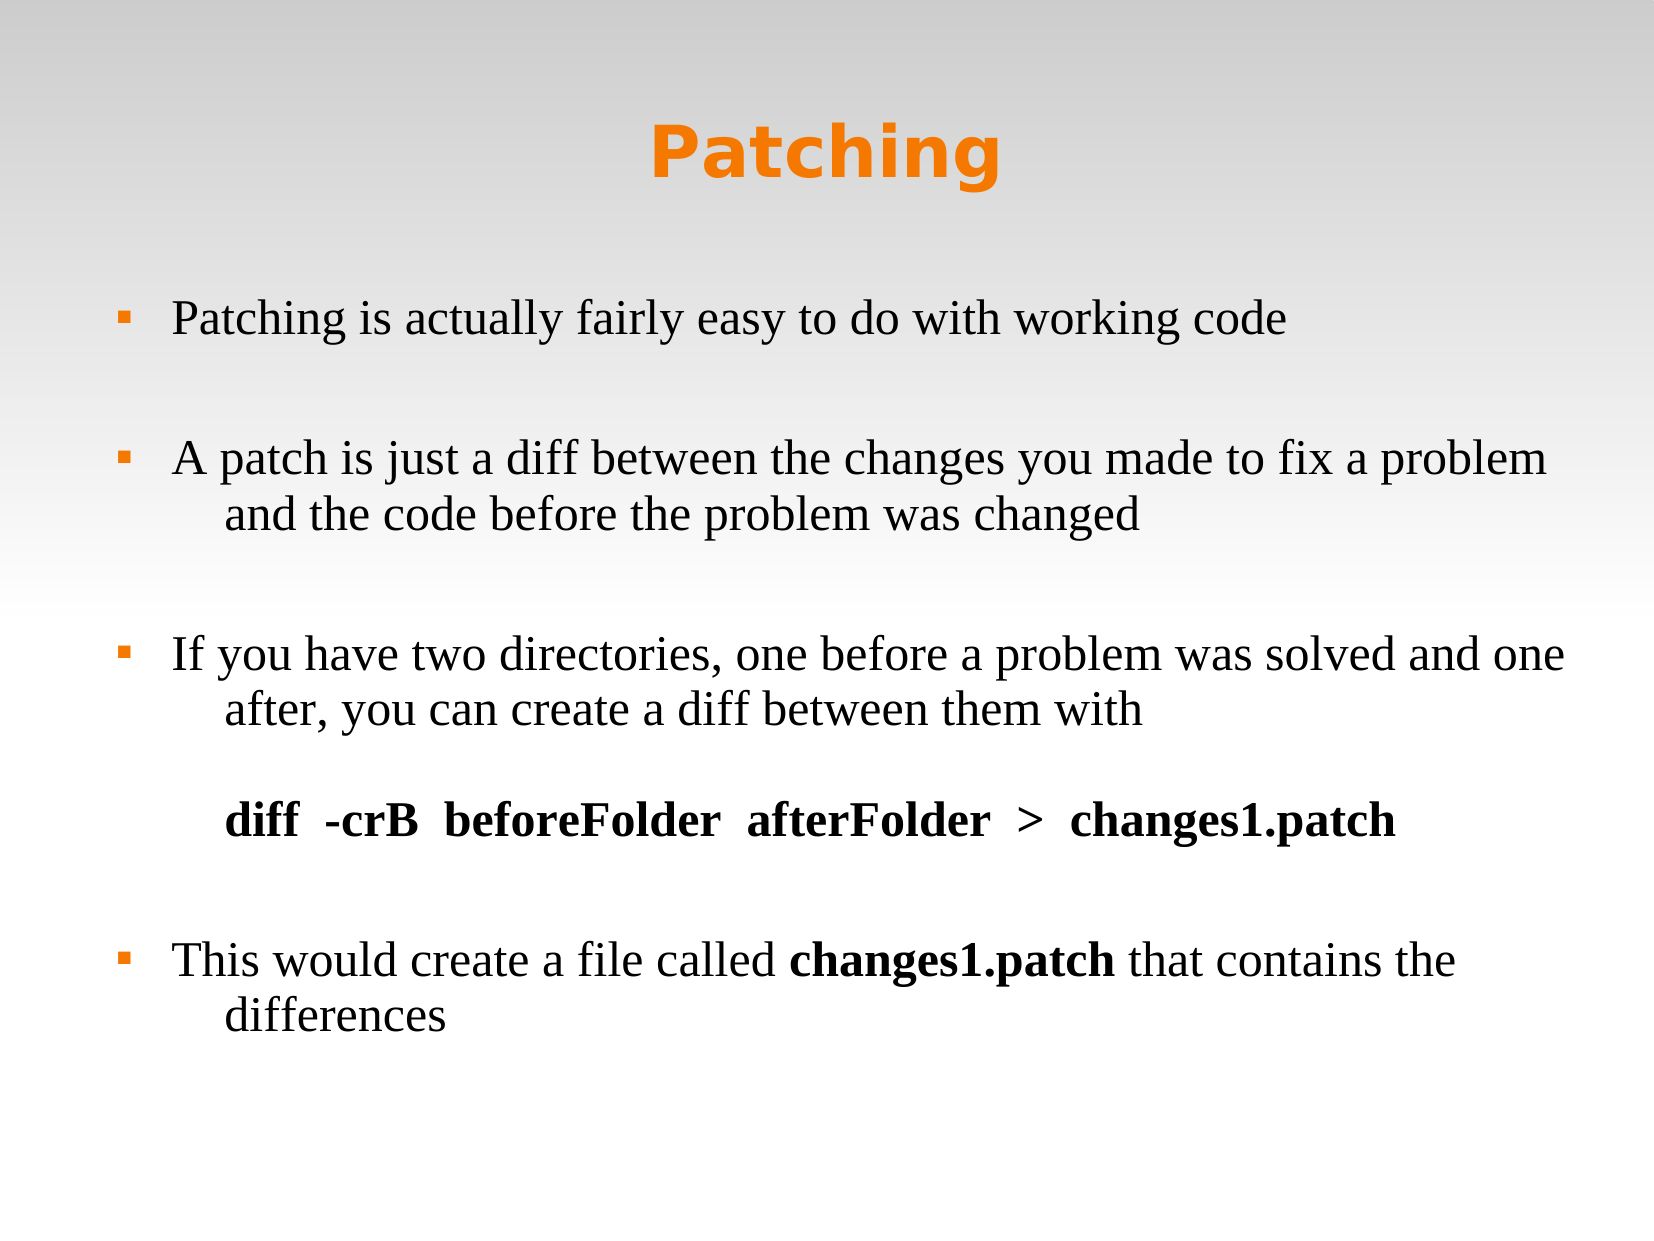

# Patching
Patching is actually fairly easy to do with working code
A patch is just a diff between the changes you made to fix a problem and the code before the problem was changed
If you have two directories, one before a problem was solved and one after, you can create a diff between them with
diff -crB beforeFolder afterFolder > changes1.patch
This would create a file called changes1.patch that contains the differences